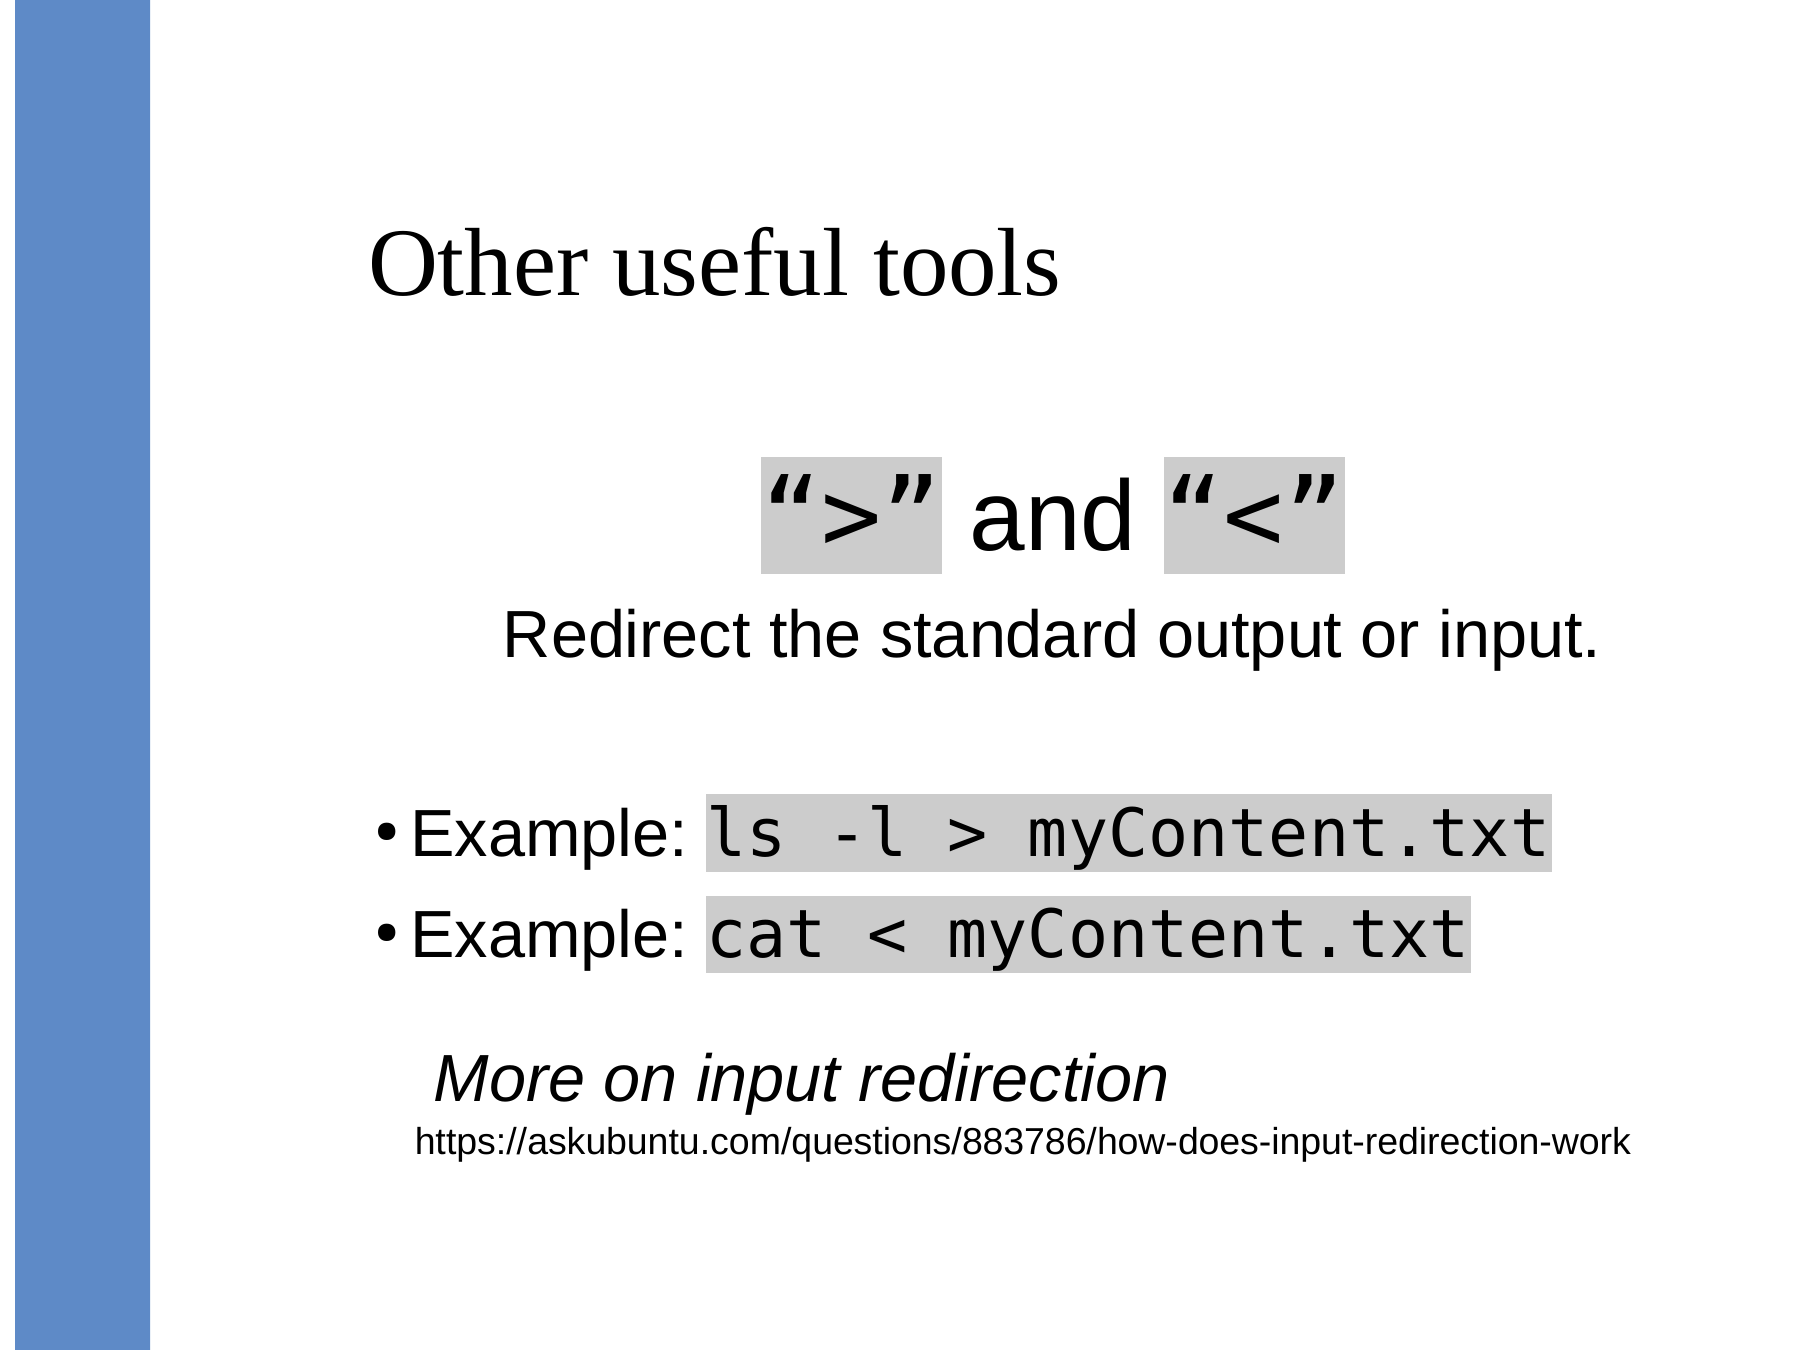

# Other useful tools
“>” and “<”
Redirect the standard output or input.
Example: ls -l > myContent.txt
Example: cat < myContent.txt
More on input redirection
https://askubuntu.com/questions/883786/how-does-input-redirection-work